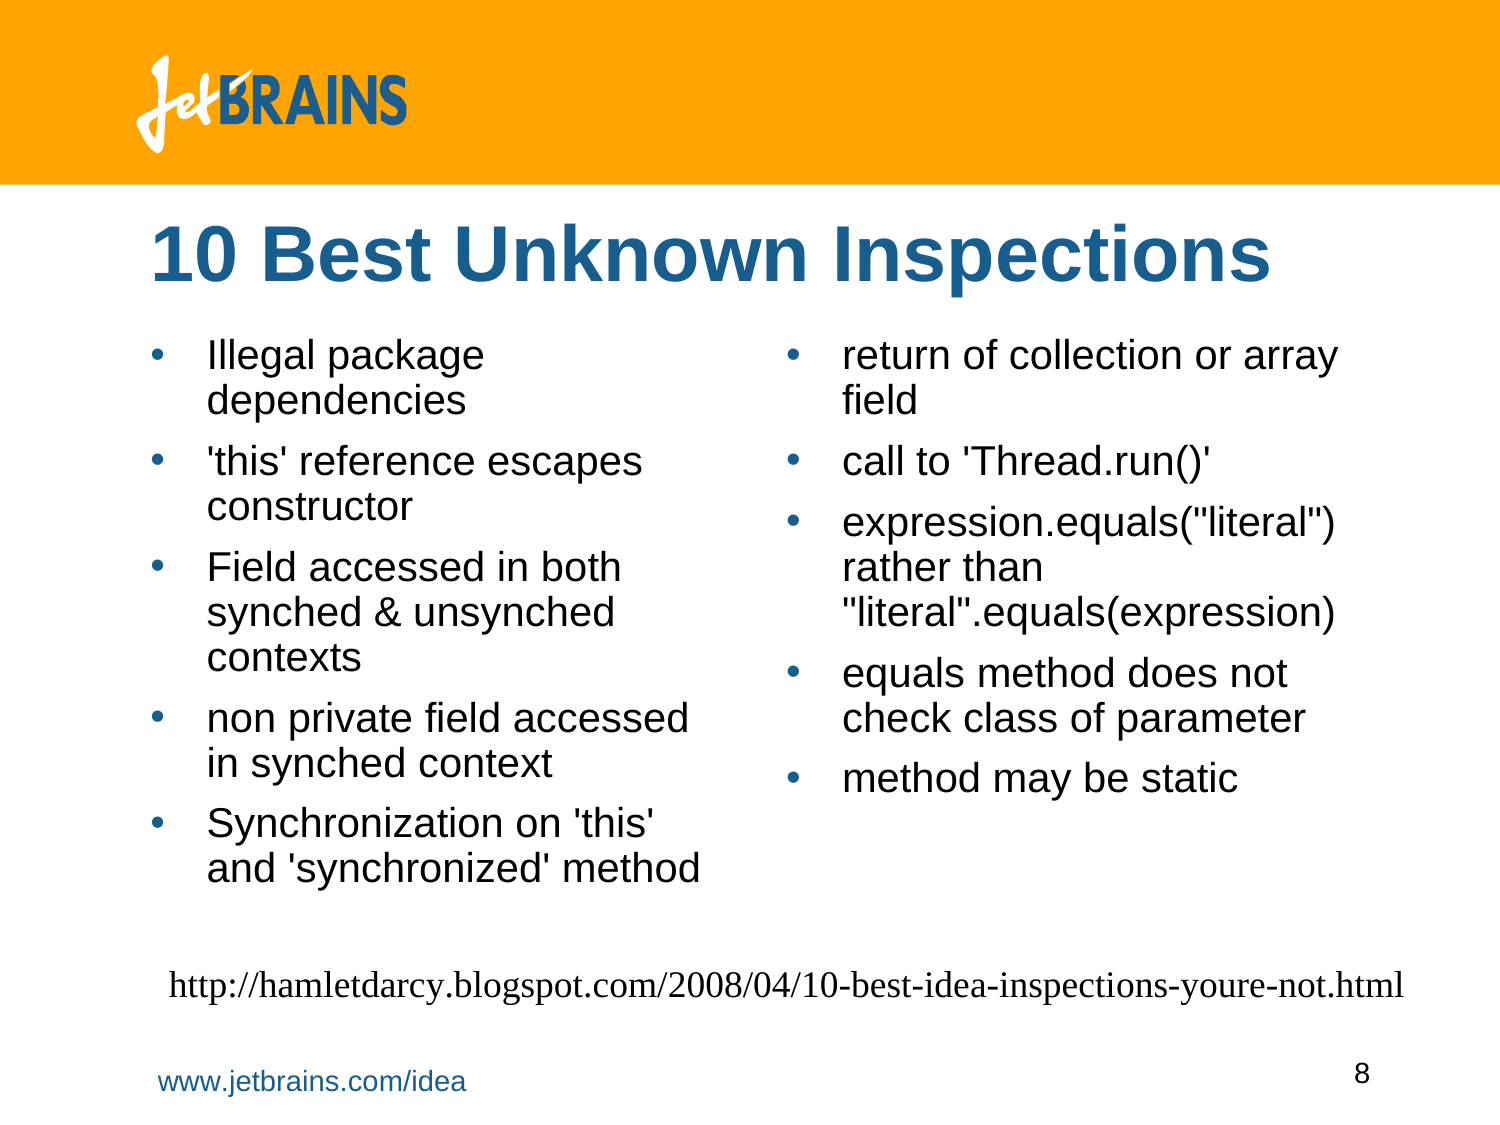

# 10 Best Unknown Inspections
Illegal package dependencies
'this' reference escapes constructor
Field accessed in both synched & unsynched contexts
non private field accessed in synched context
Synchronization on 'this' and 'synchronized' method
return of collection or array field
call to 'Thread.run()'
expression.equals("literal") rather than "literal".equals(expression)
equals method does not check class of parameter
method may be static
http://hamletdarcy.blogspot.com/2008/04/10-best-idea-inspections-youre-not.html